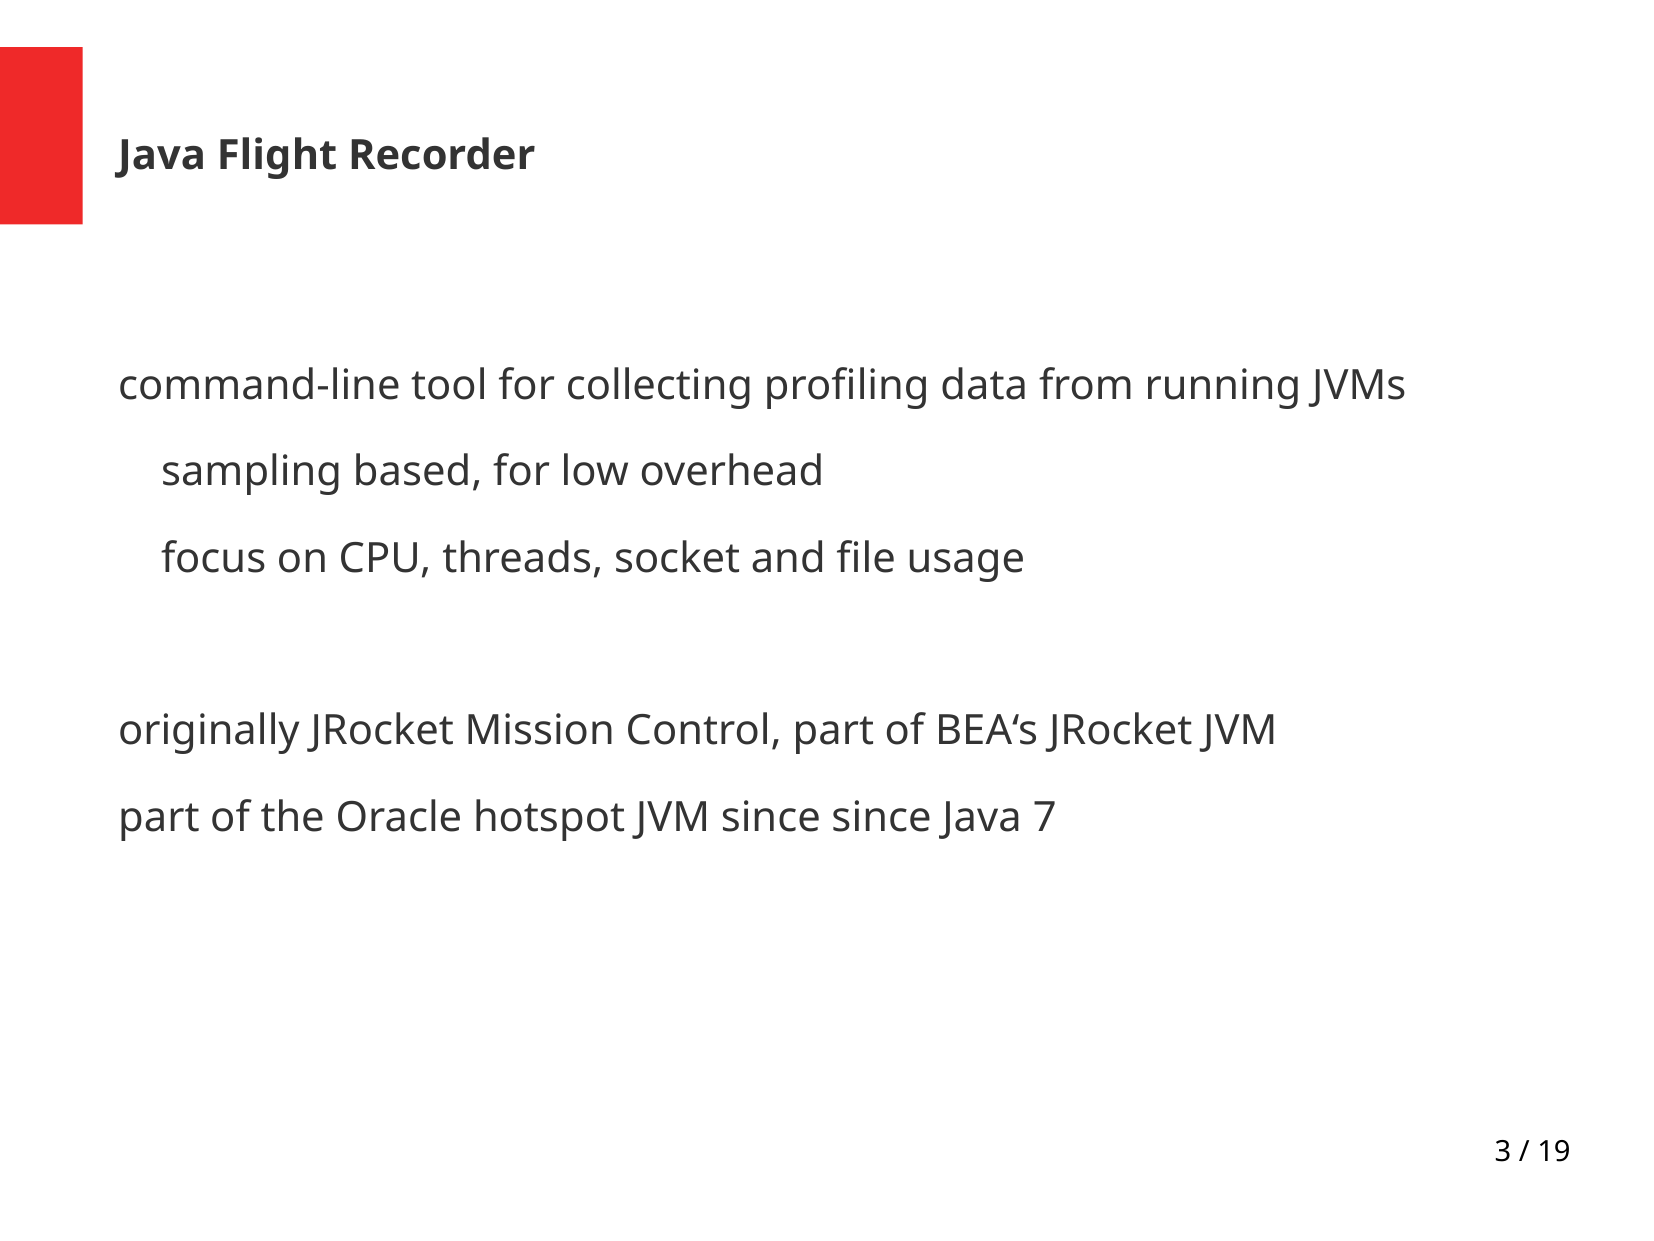

# Java Flight Recorder
command-line tool for collecting profiling data from running JVMs
 sampling based, for low overhead
 focus on CPU, threads, socket and file usage
originally JRocket Mission Control, part of BEA‘s JRocket JVM
part of the Oracle hotspot JVM since since Java 7
3